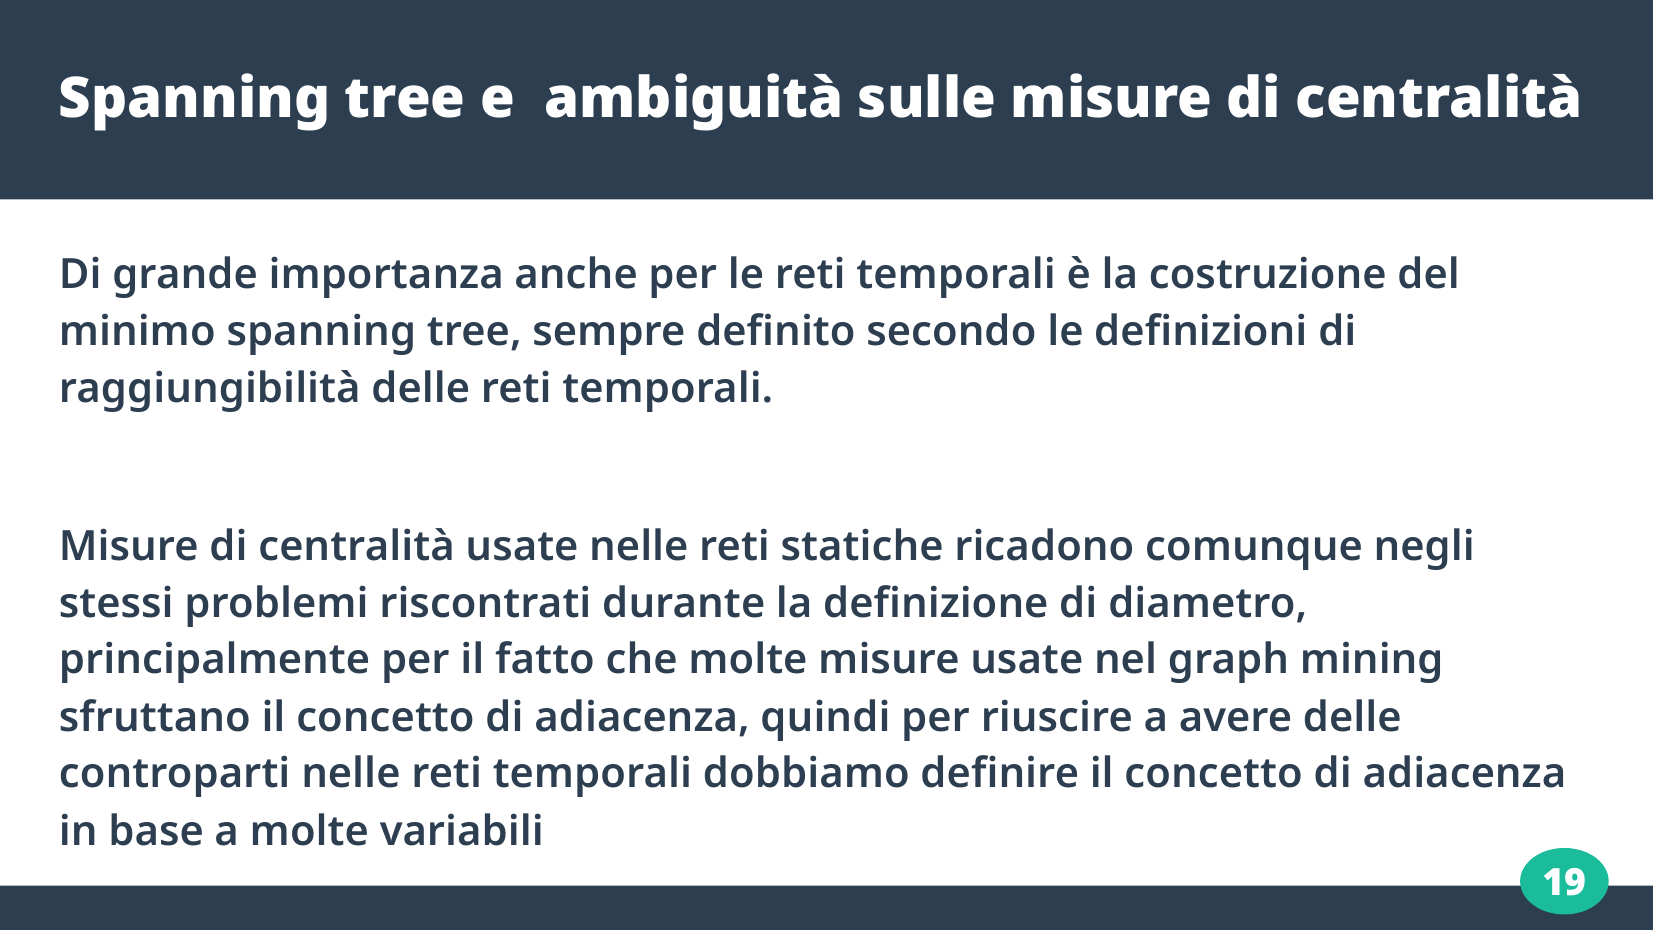

# Spanning tree e ambiguità sulle misure di centralità
Di grande importanza anche per le reti temporali è la costruzione del minimo spanning tree, sempre definito secondo le definizioni di raggiungibilità delle reti temporali.
Misure di centralità usate nelle reti statiche ricadono comunque negli stessi problemi riscontrati durante la definizione di diametro, principalmente per il fatto che molte misure usate nel graph mining sfruttano il concetto di adiacenza, quindi per riuscire a avere delle controparti nelle reti temporali dobbiamo definire il concetto di adiacenza in base a molte variabili
19